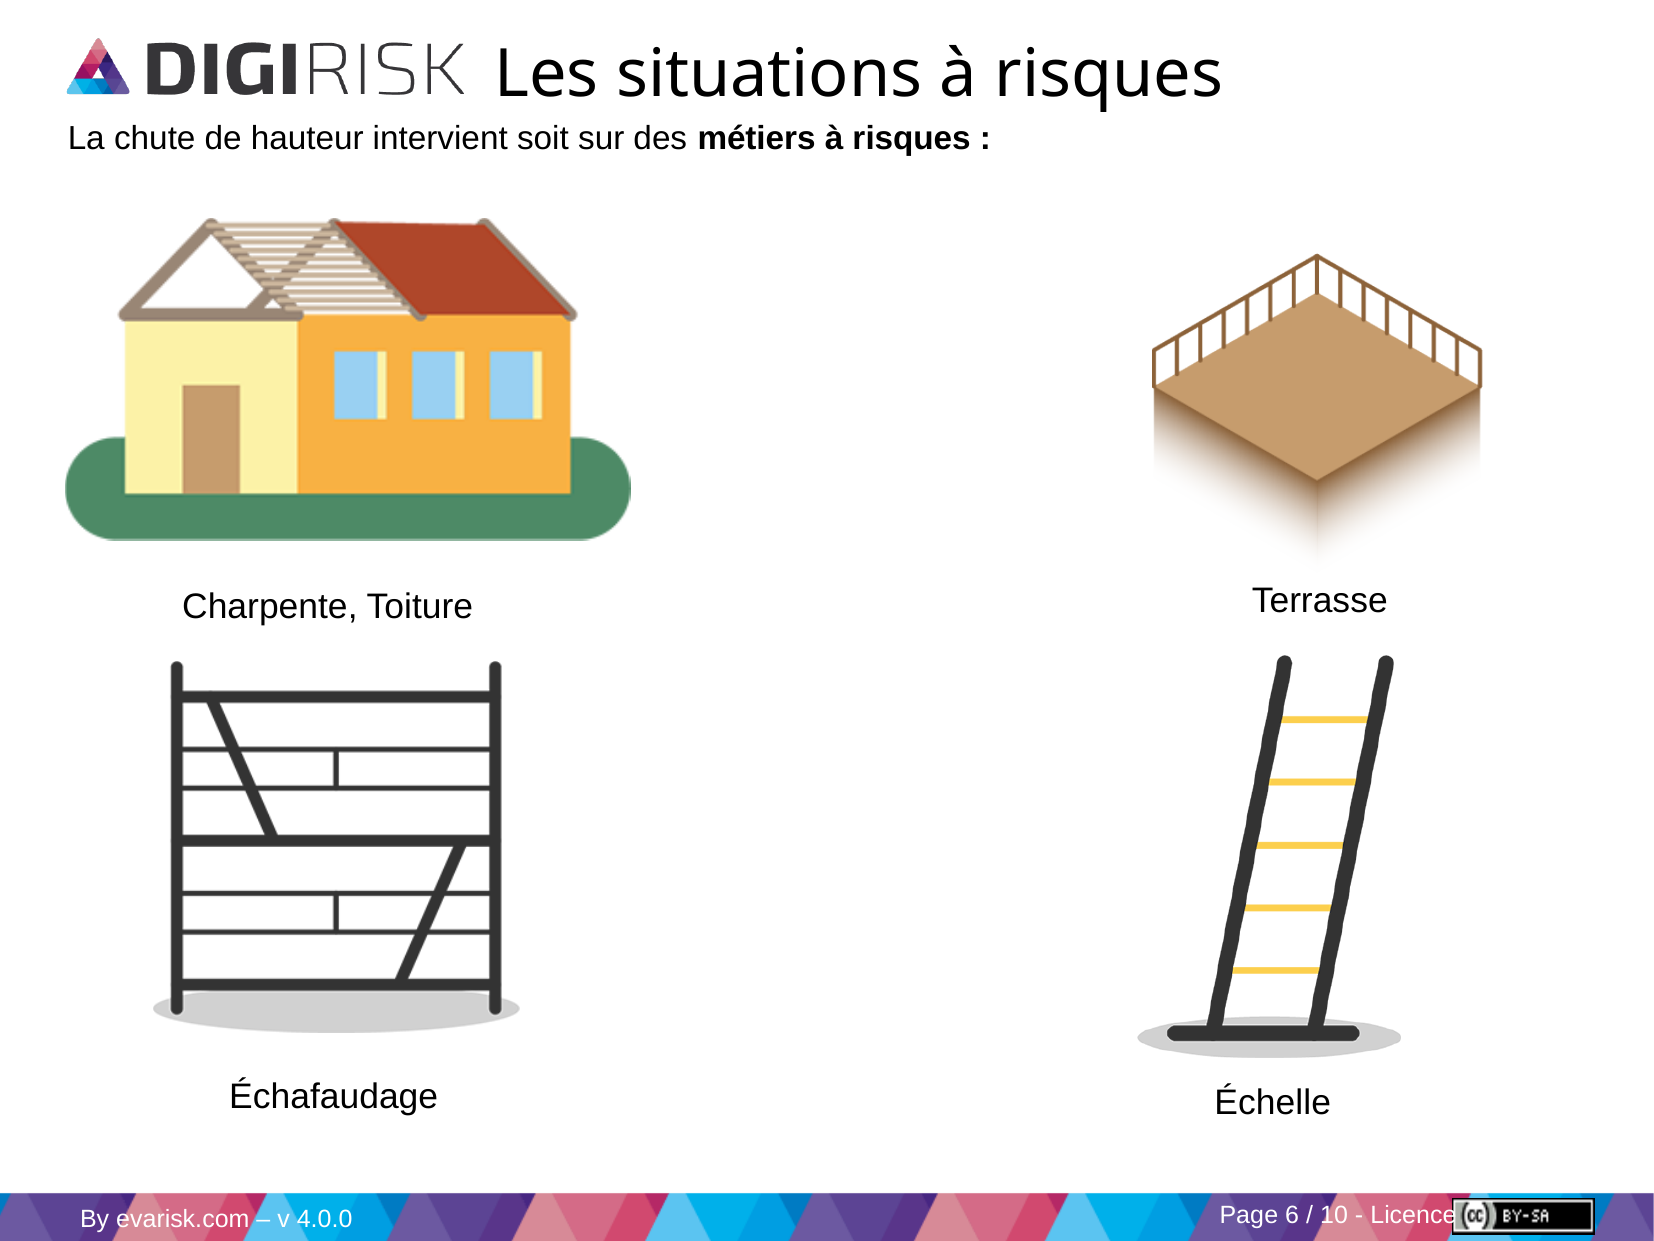

# Les situations à risques
La chute de hauteur intervient soit sur des métiers à risques :
Terrasse
Charpente, Toiture
Échafaudage
Échelle